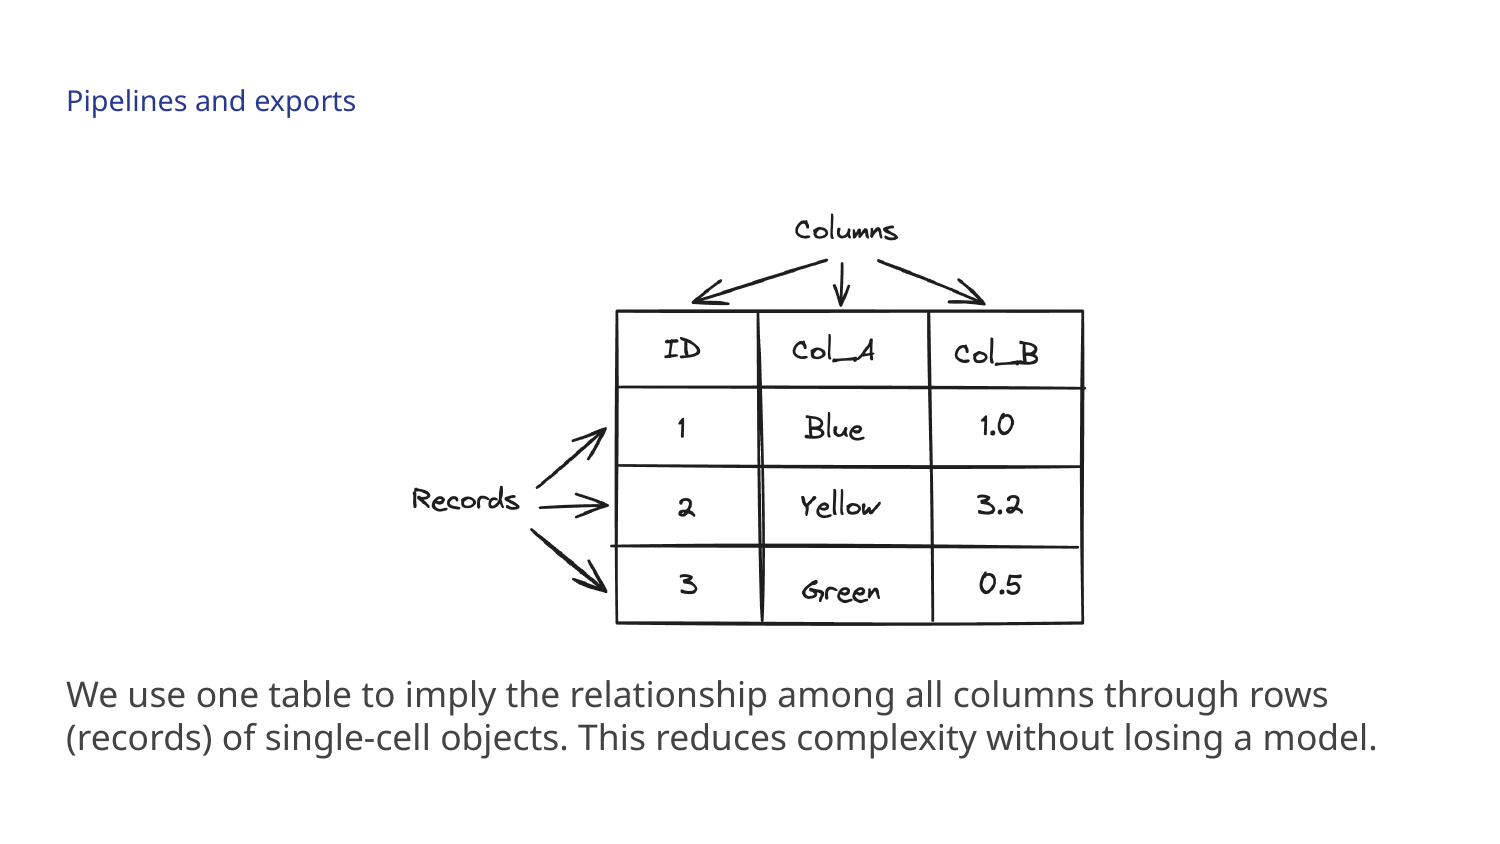

# Pipelines and exports
We use one table to imply the relationship among all columns through rows (records) of single-cell objects. This reduces complexity without losing a model.